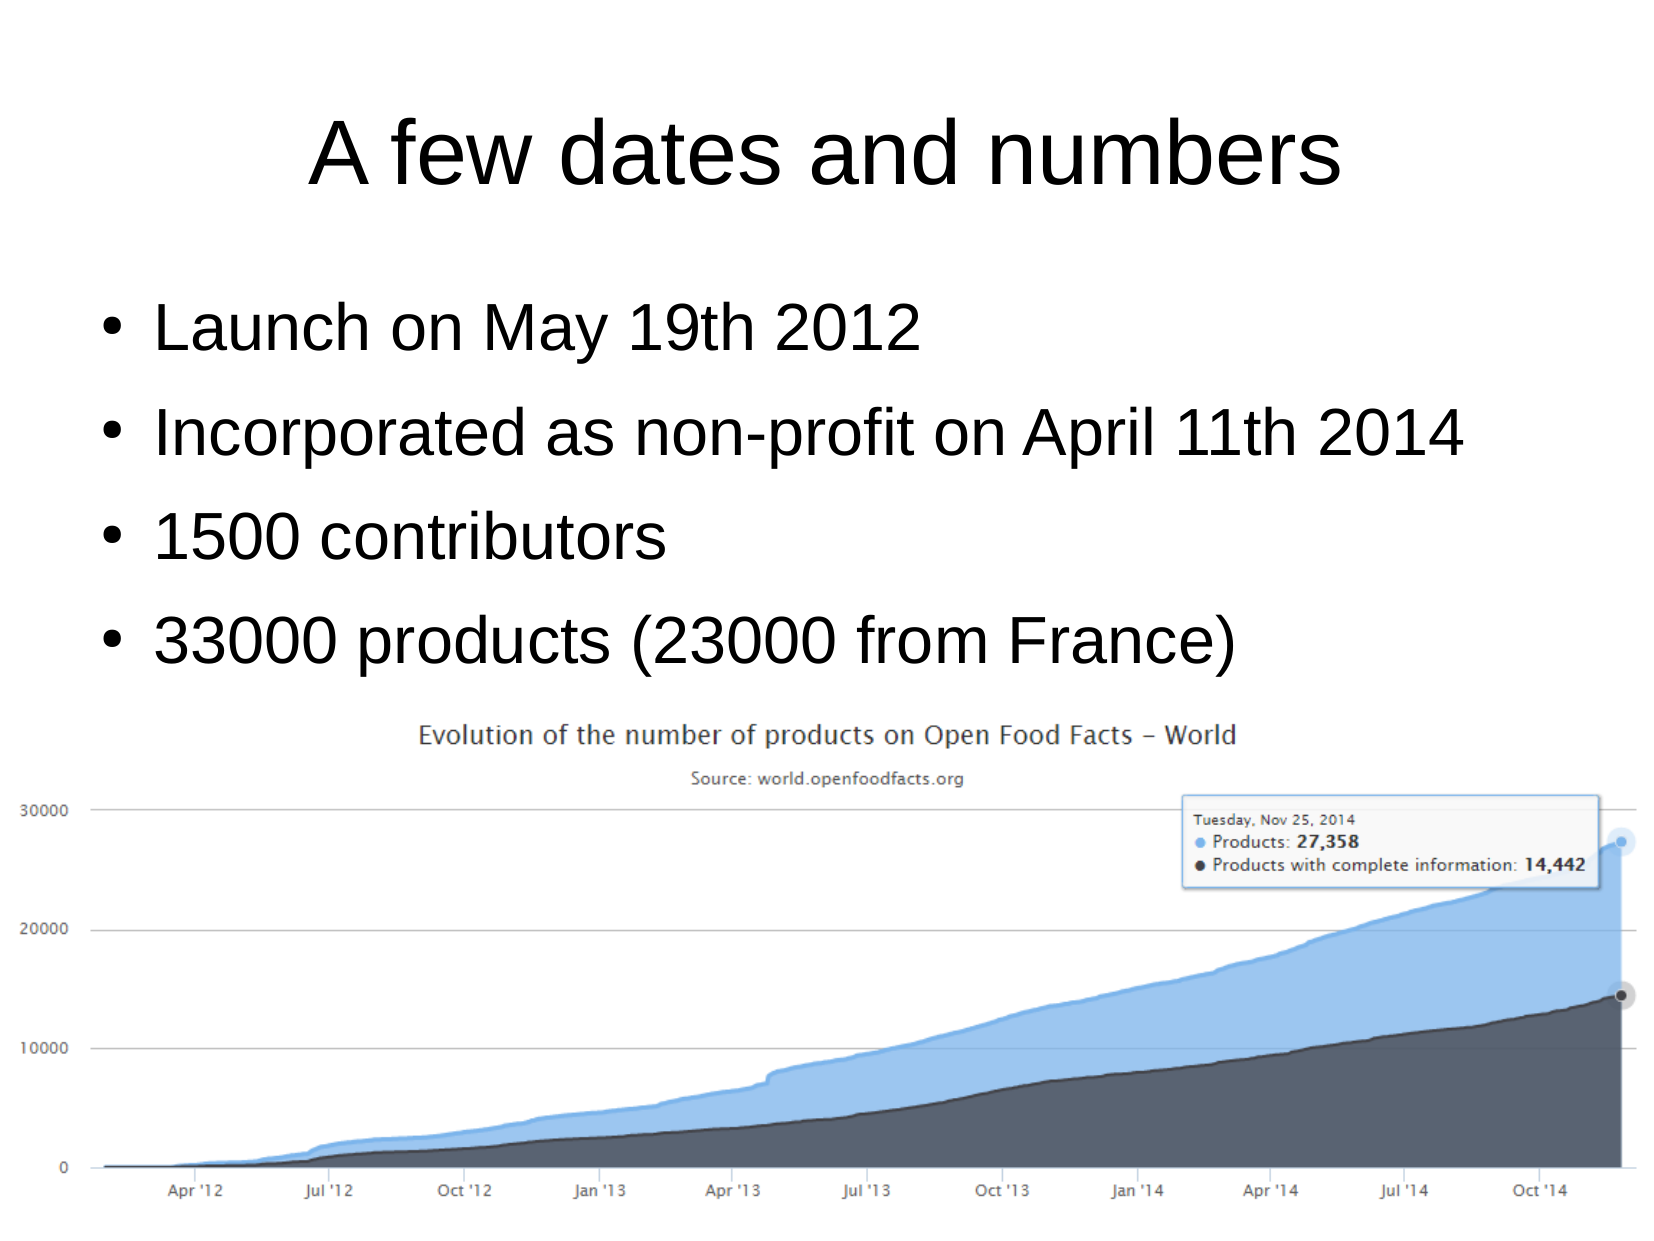

# A few dates and numbers
Launch on May 19th 2012
Incorporated as non-profit on April 11th 2014
1500 contributors
33000 products (23000 from France)
27500 ingredients, 312 additives